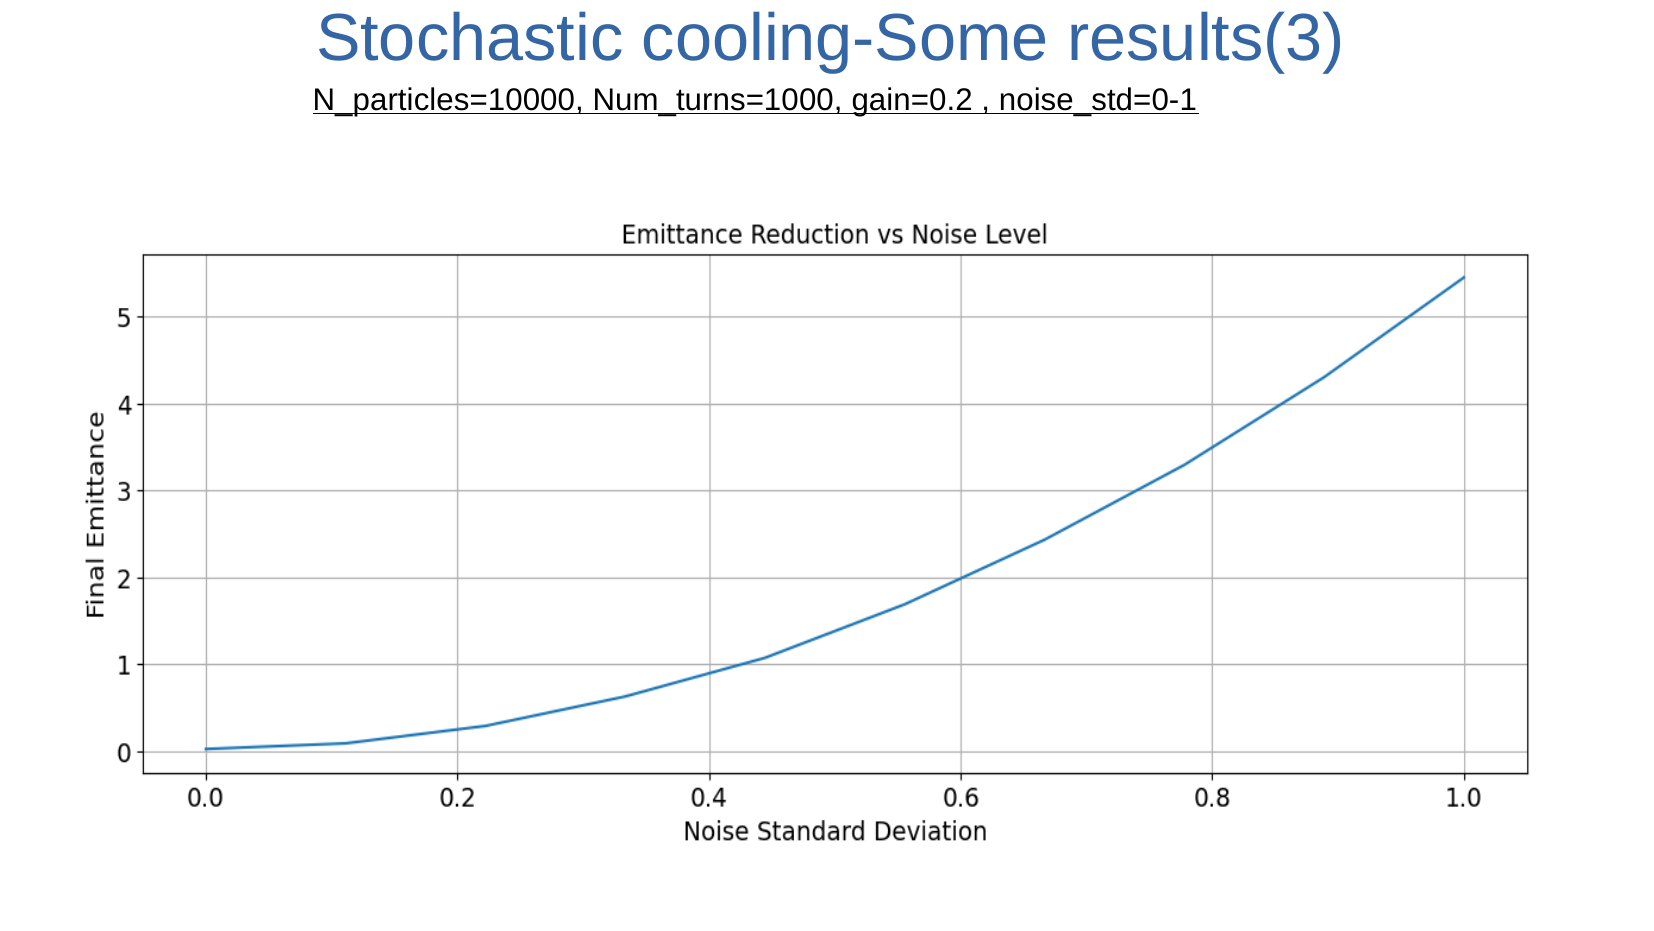

# Stochastic cooling-Some results(3)
N_particles=10000, Num_turns=1000, gain=0.2 , noise_std=0-1